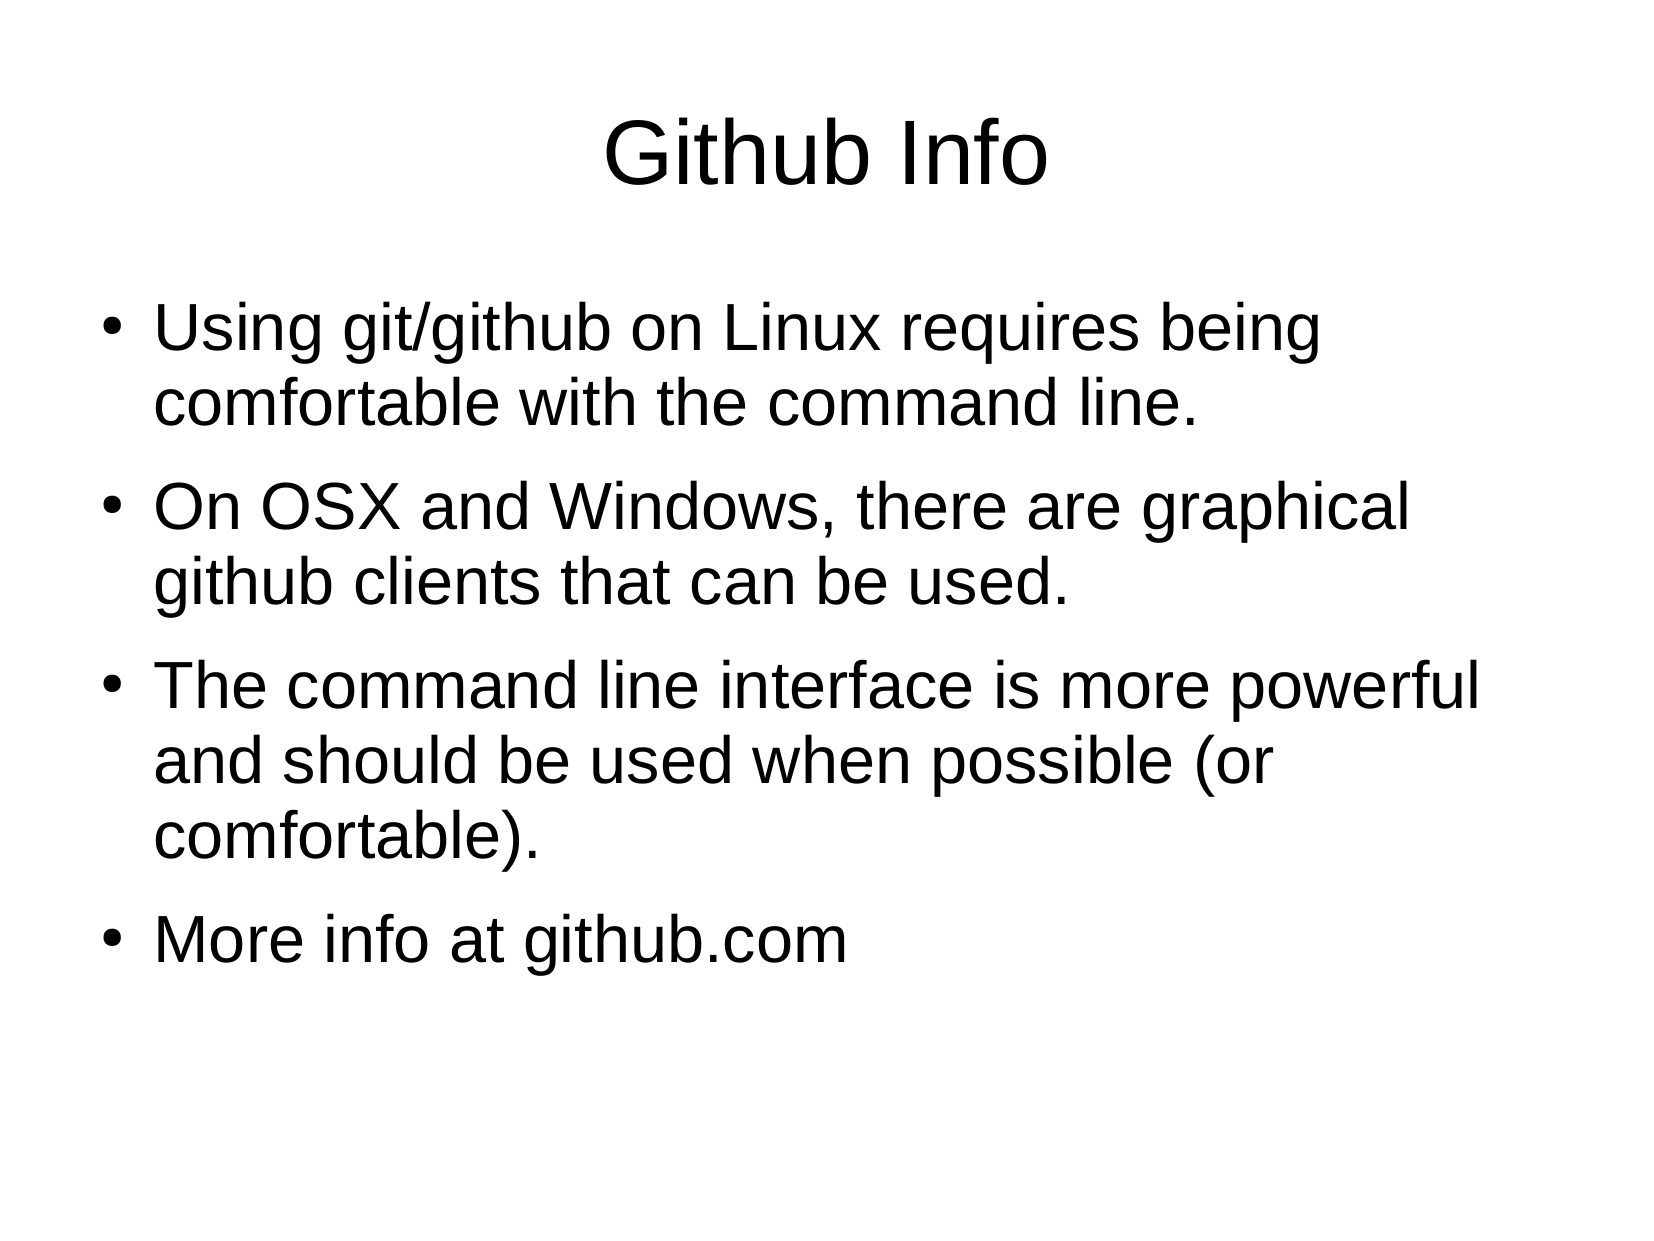

# Github Info
Using git/github on Linux requires being comfortable with the command line.
On OSX and Windows, there are graphical github clients that can be used.
The command line interface is more powerful and should be used when possible (or comfortable).
More info at github.com